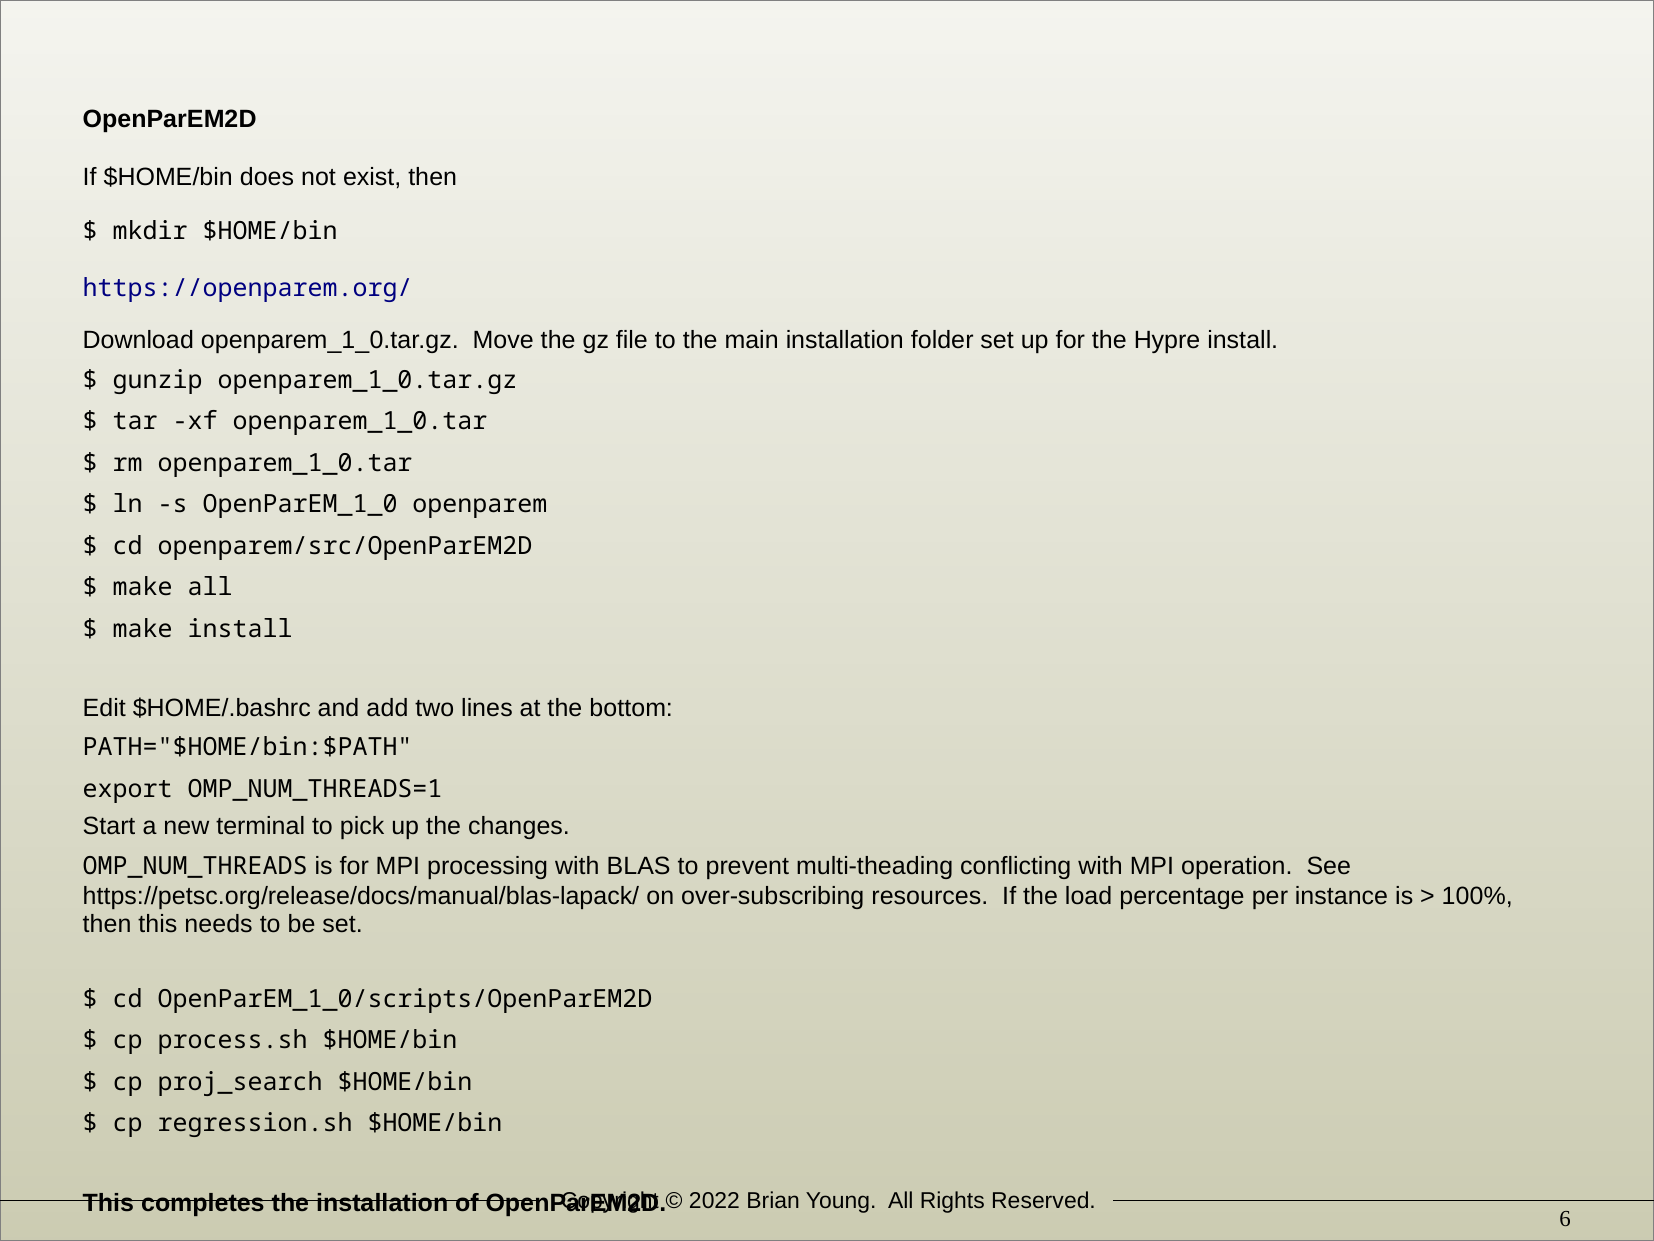

# OpenParEM2D
If $HOME/bin does not exist, then
$ mkdir $HOME/bin
https://openparem.org/
Download openparem_1_0.tar.gz. Move the gz file to the main installation folder set up for the Hypre install.
$ gunzip openparem_1_0.tar.gz
$ tar -xf openparem_1_0.tar
$ rm openparem_1_0.tar
$ ln -s OpenParEM_1_0 openparem
$ cd openparem/src/OpenParEM2D
$ make all
$ make install
Edit $HOME/.bashrc and add two lines at the bottom:
PATH="$HOME/bin:$PATH"
export OMP_NUM_THREADS=1
Start a new terminal to pick up the changes.
OMP_NUM_THREADS is for MPI processing with BLAS to prevent multi-theading conflicting with MPI operation. See https://petsc.org/release/docs/manual/blas-lapack/ on over-subscribing resources. If the load percentage per instance is > 100%, then this needs to be set.
$ cd OpenParEM_1_0/scripts/OpenParEM2D
$ cp process.sh $HOME/bin
$ cp proj_search $HOME/bin
$ cp regression.sh $HOME/bin
This completes the installation of OpenParEM2D.
6